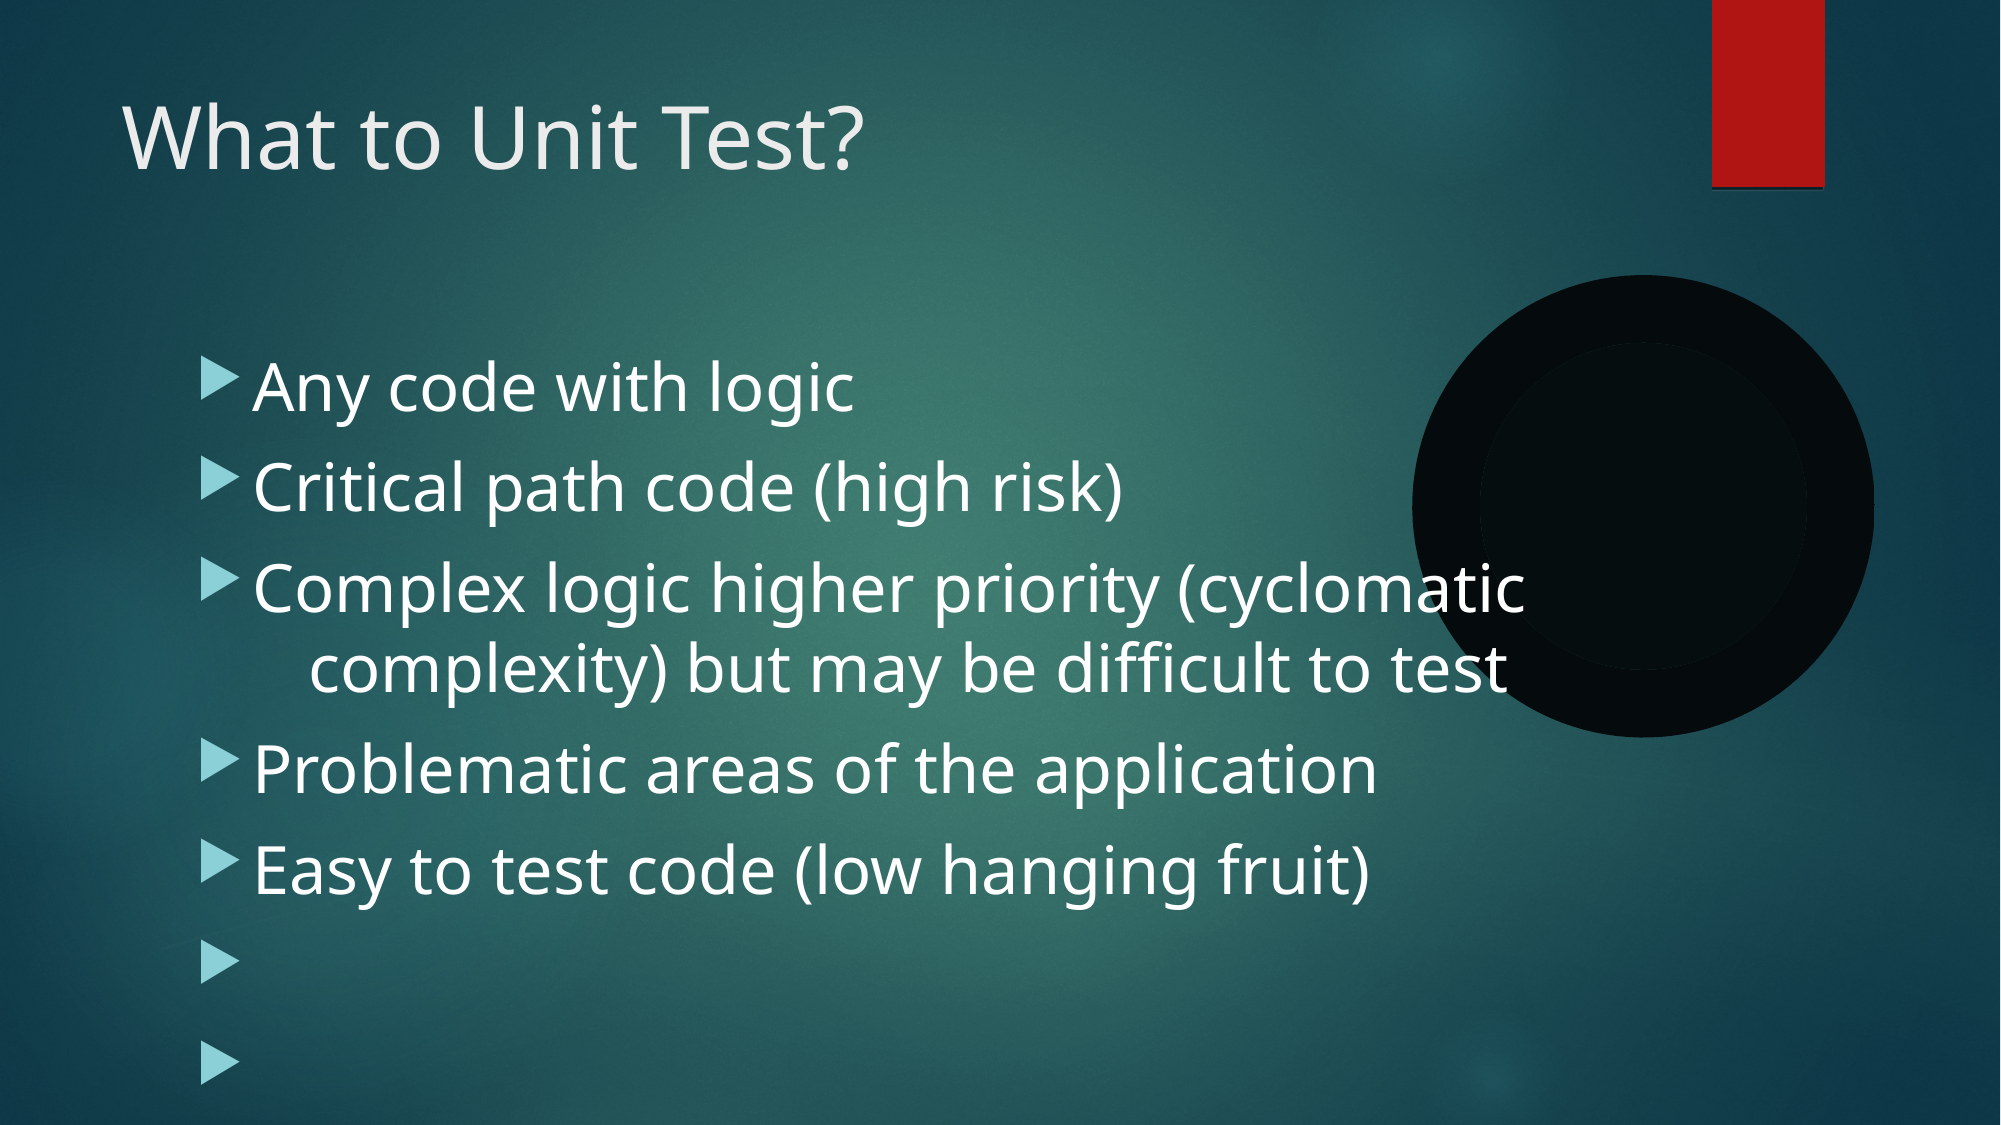

# What to Unit Test?
Any code with logic
Critical path code (high risk)
Complex logic higher priority (cyclomatic complexity) but may be difficult to test
Problematic areas of the application
Easy to test code (low hanging fruit)